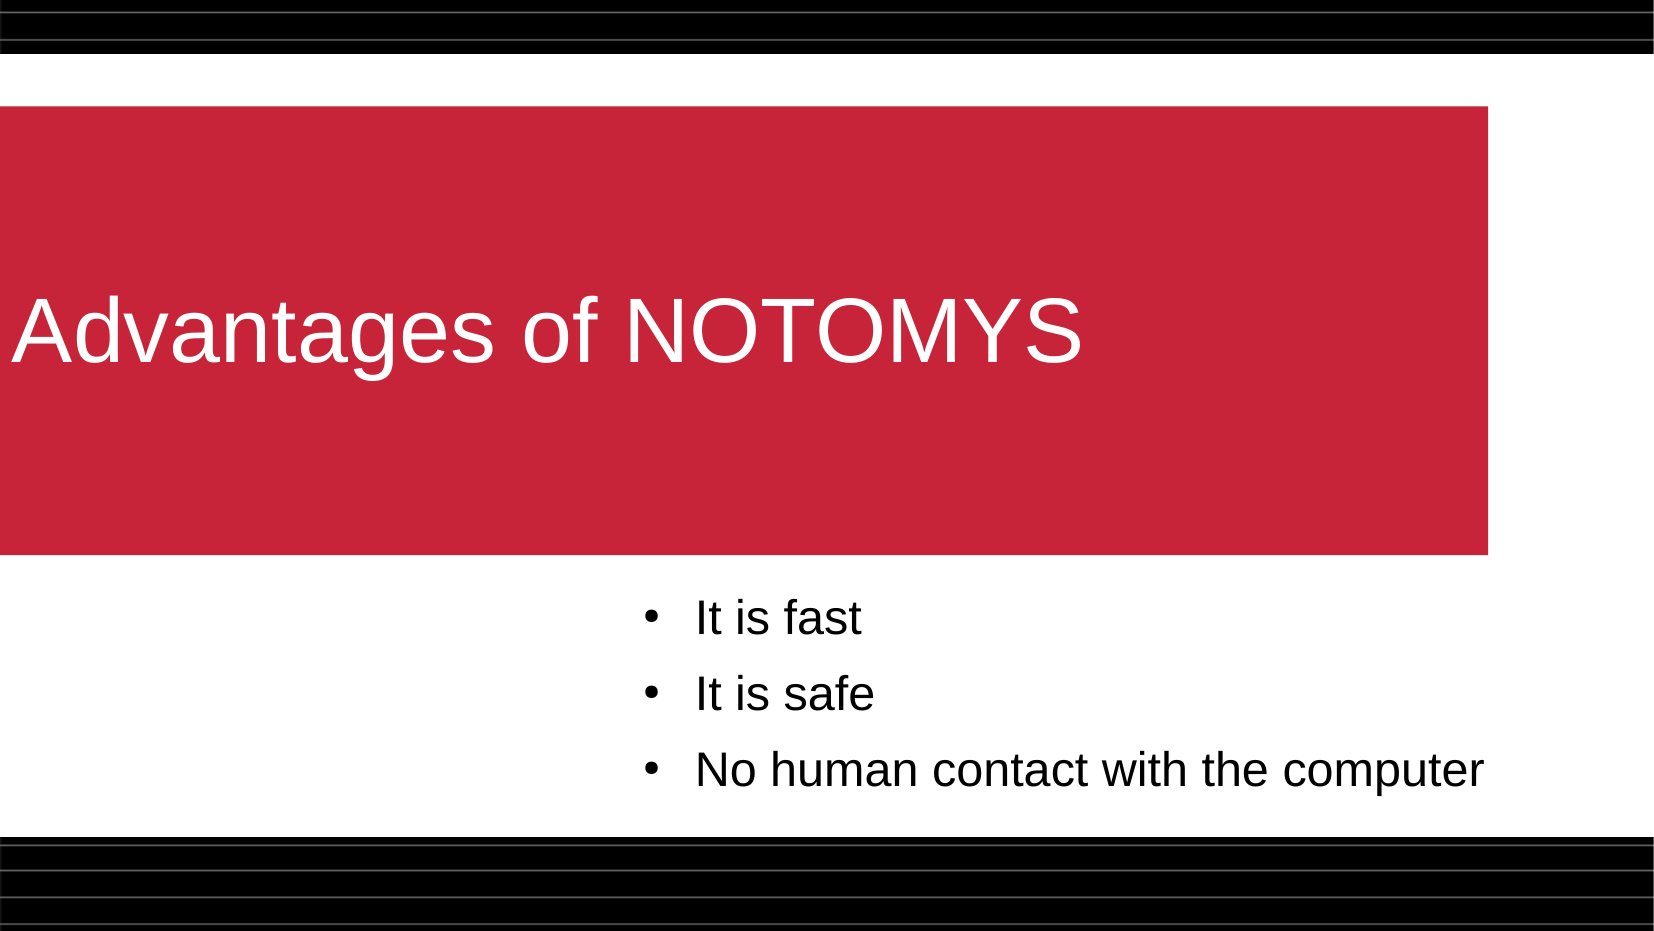

# Advantages of NOTOMYS
It is fast
It is safe
No human contact with the computer